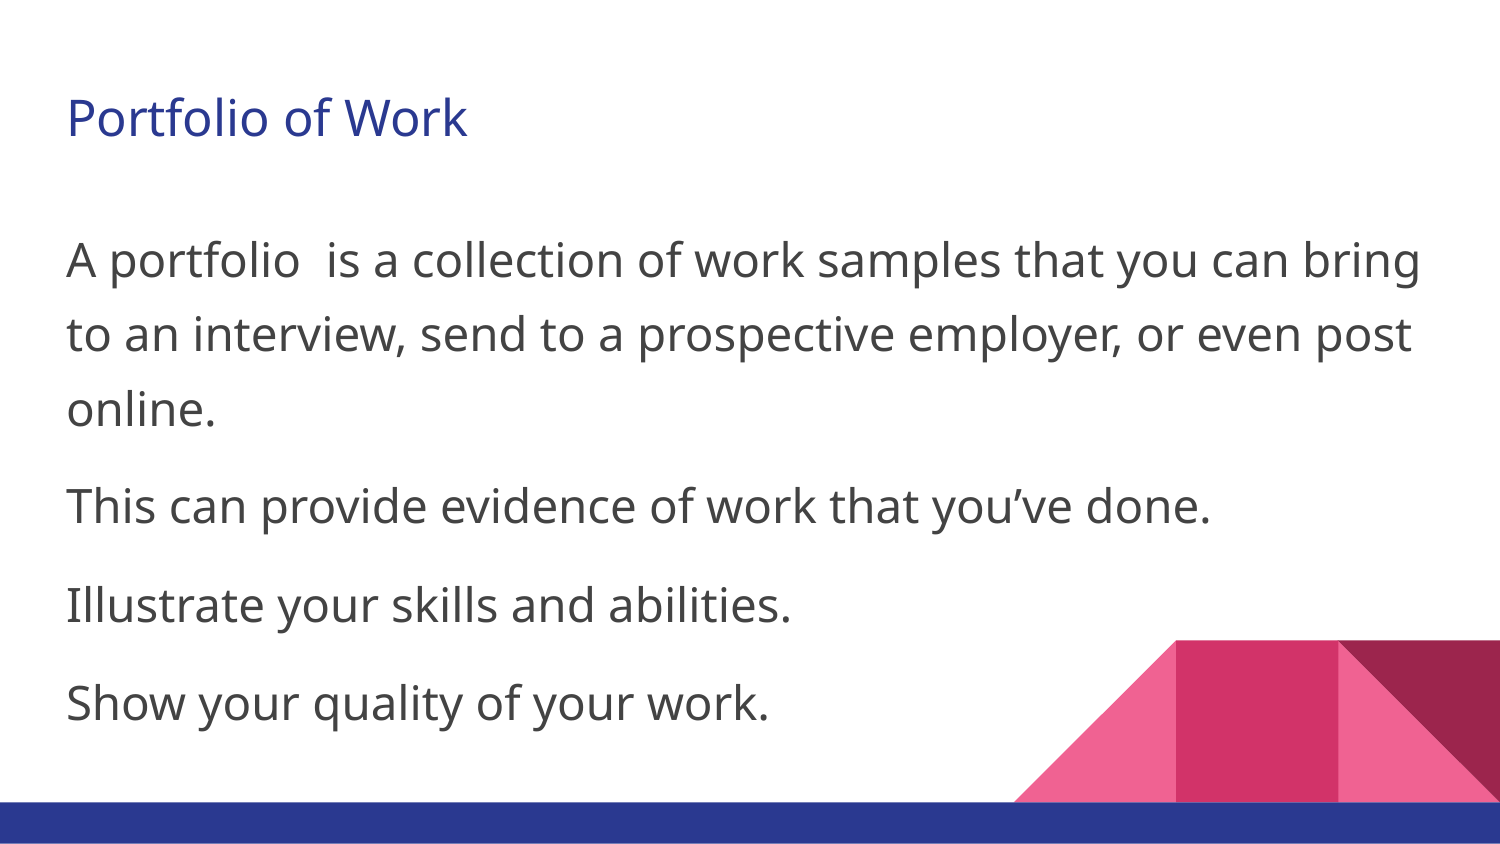

# Portfolio of Work
A portfolio is a collection of work samples that you can bring to an interview, send to a prospective employer, or even post online.
This can provide evidence of work that you’ve done.
Illustrate your skills and abilities.
Show your quality of your work.